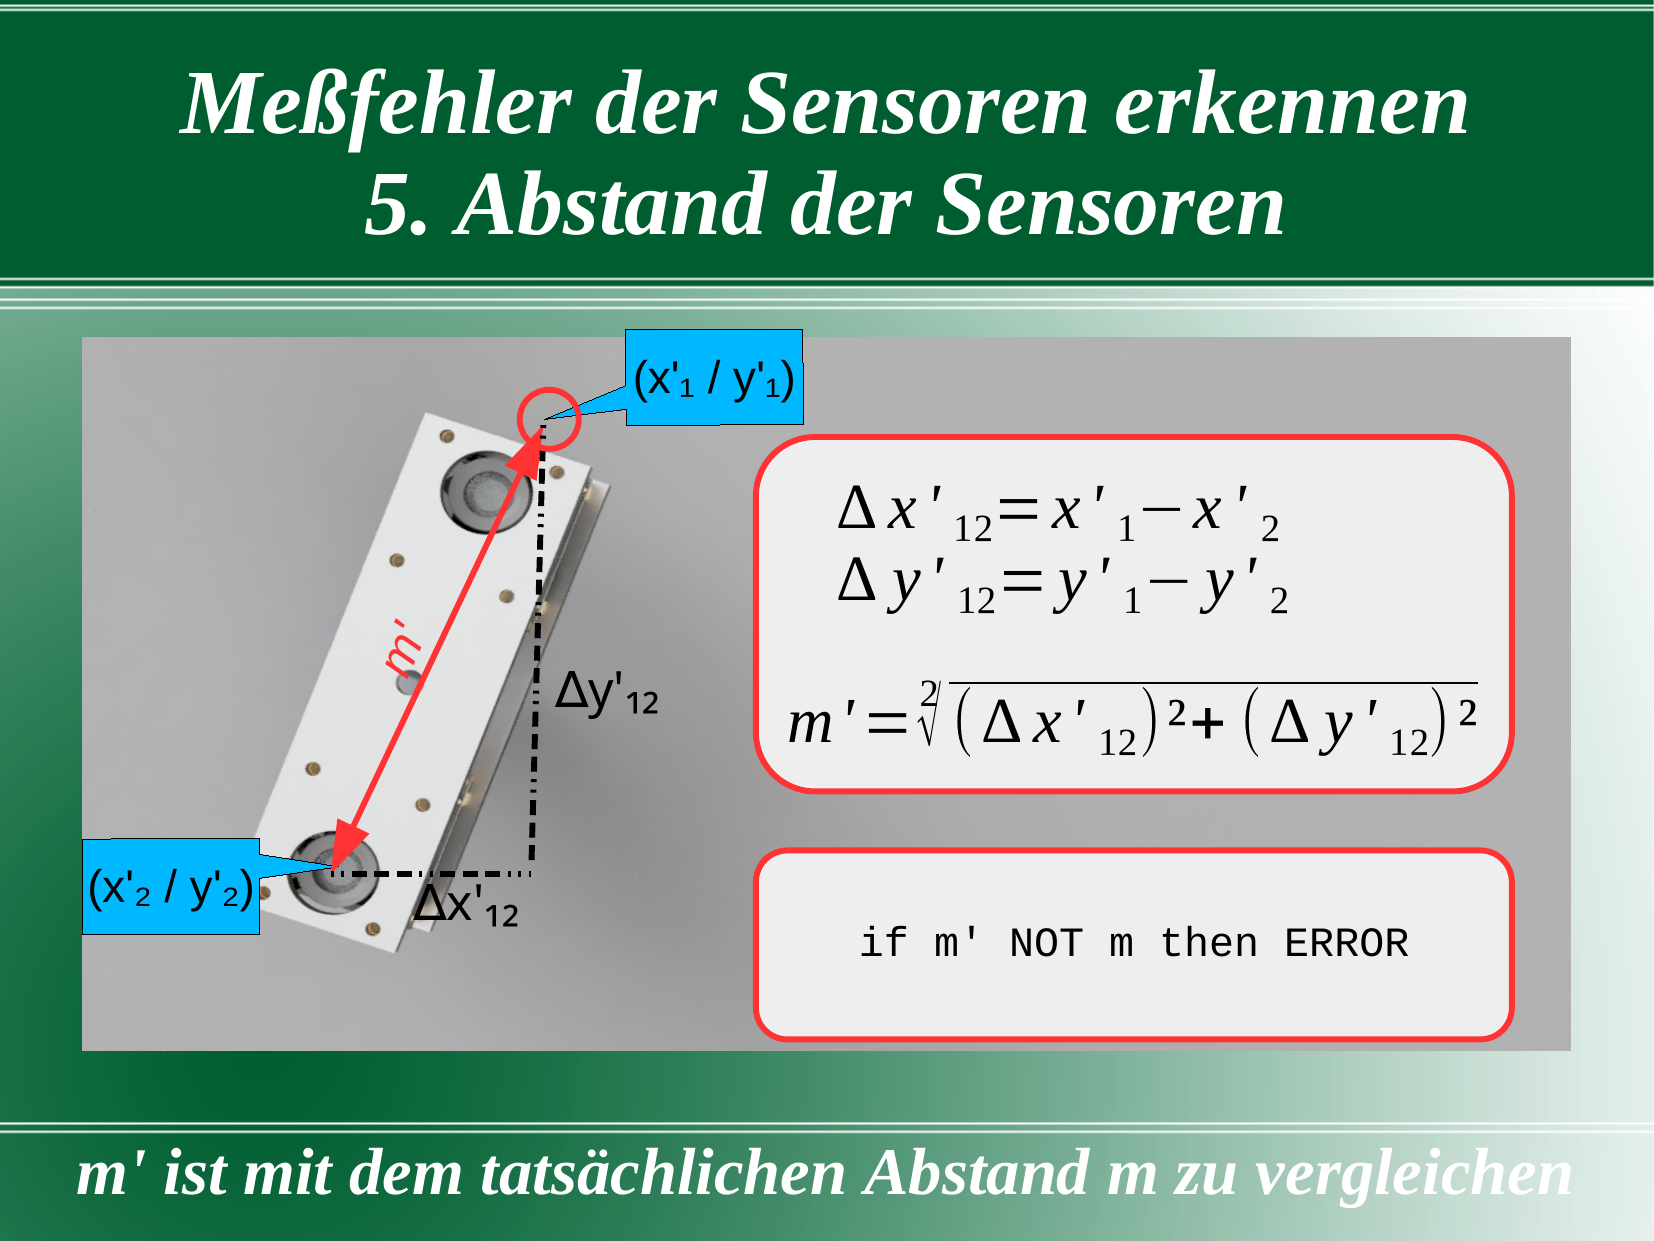

# Meßfehler der Sensoren erkennen 5. Abstand der Sensoren
(x'₁ / y'₁)
m'
∆y'₁₂
(x'₂ / y'₂)
if m' NOT m then ERROR
∆x'₁₂
m' ist mit dem tatsächlichen Abstand m zu vergleichen